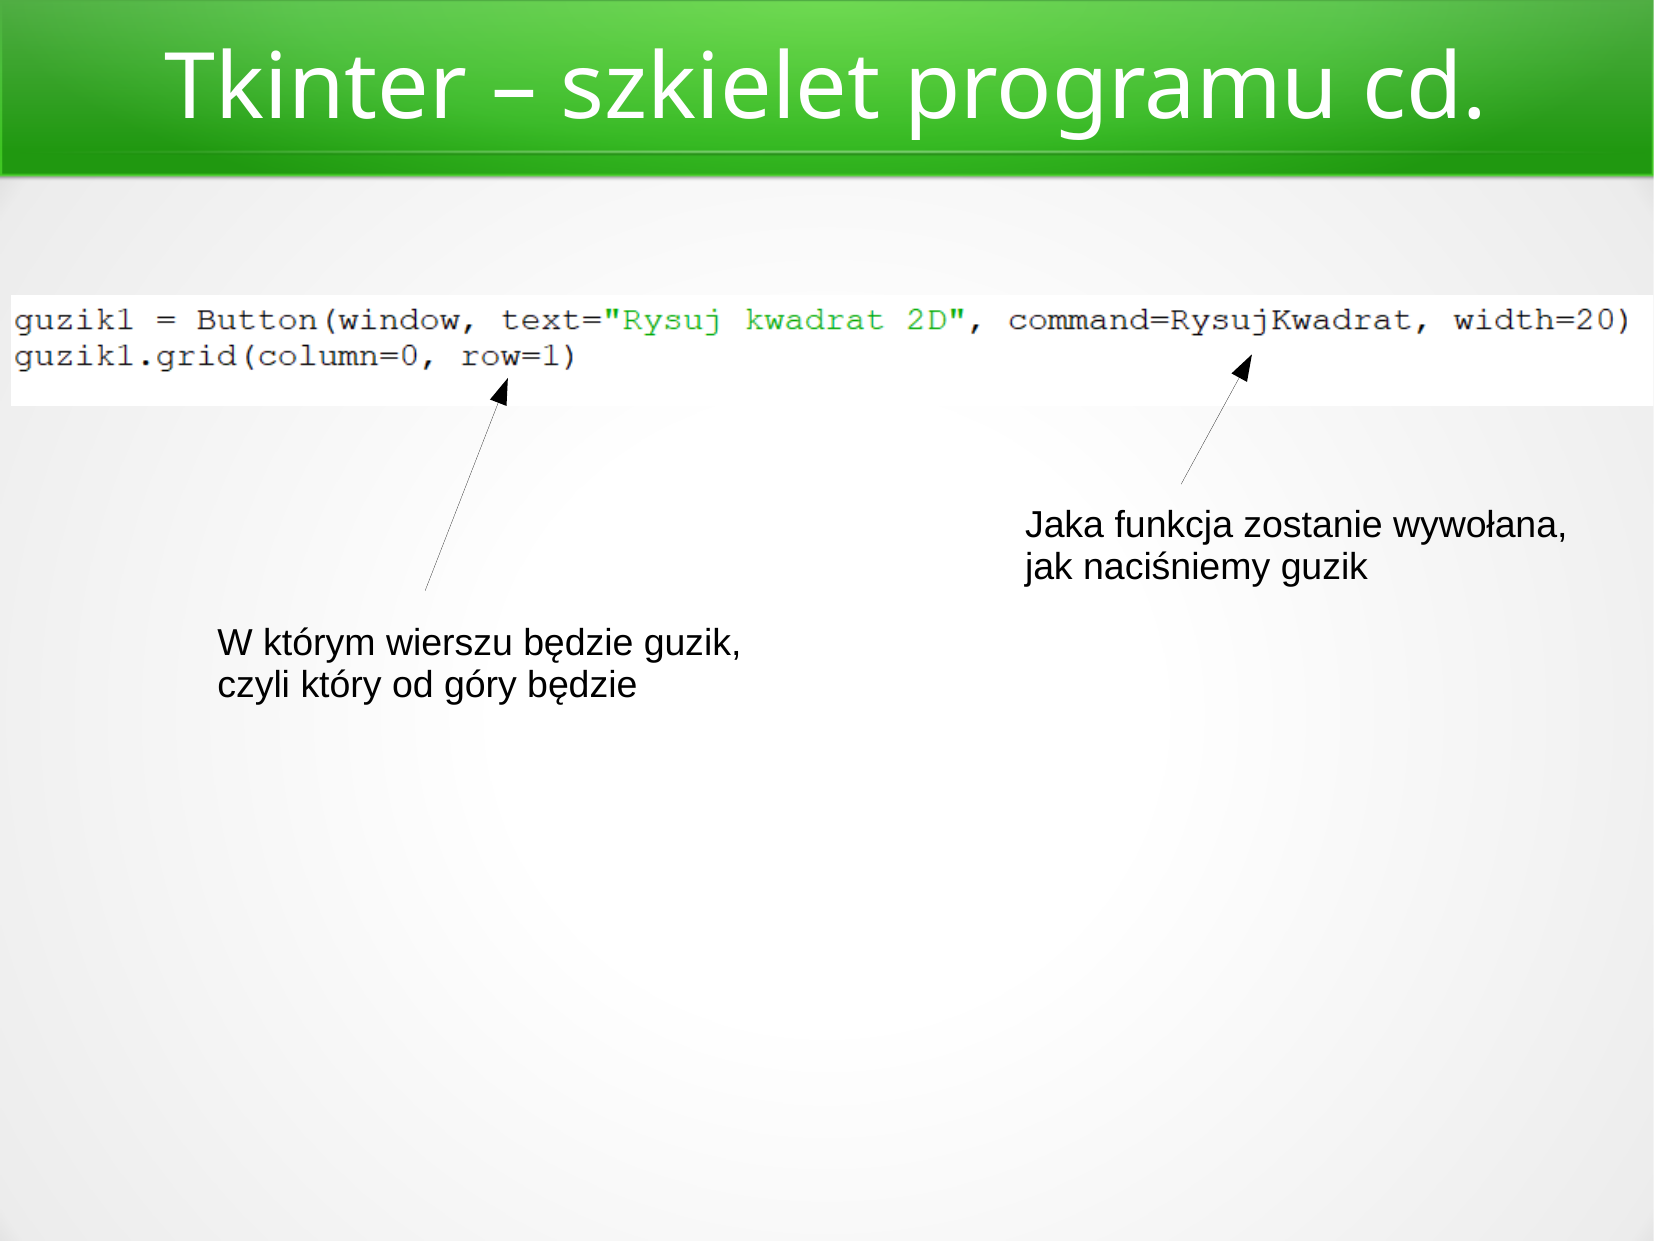

# Tkinter – szkielet programu cd.
Jaka funkcja zostanie wywołana,
jak naciśniemy guzik
W którym wierszu będzie guzik,
czyli który od góry będzie